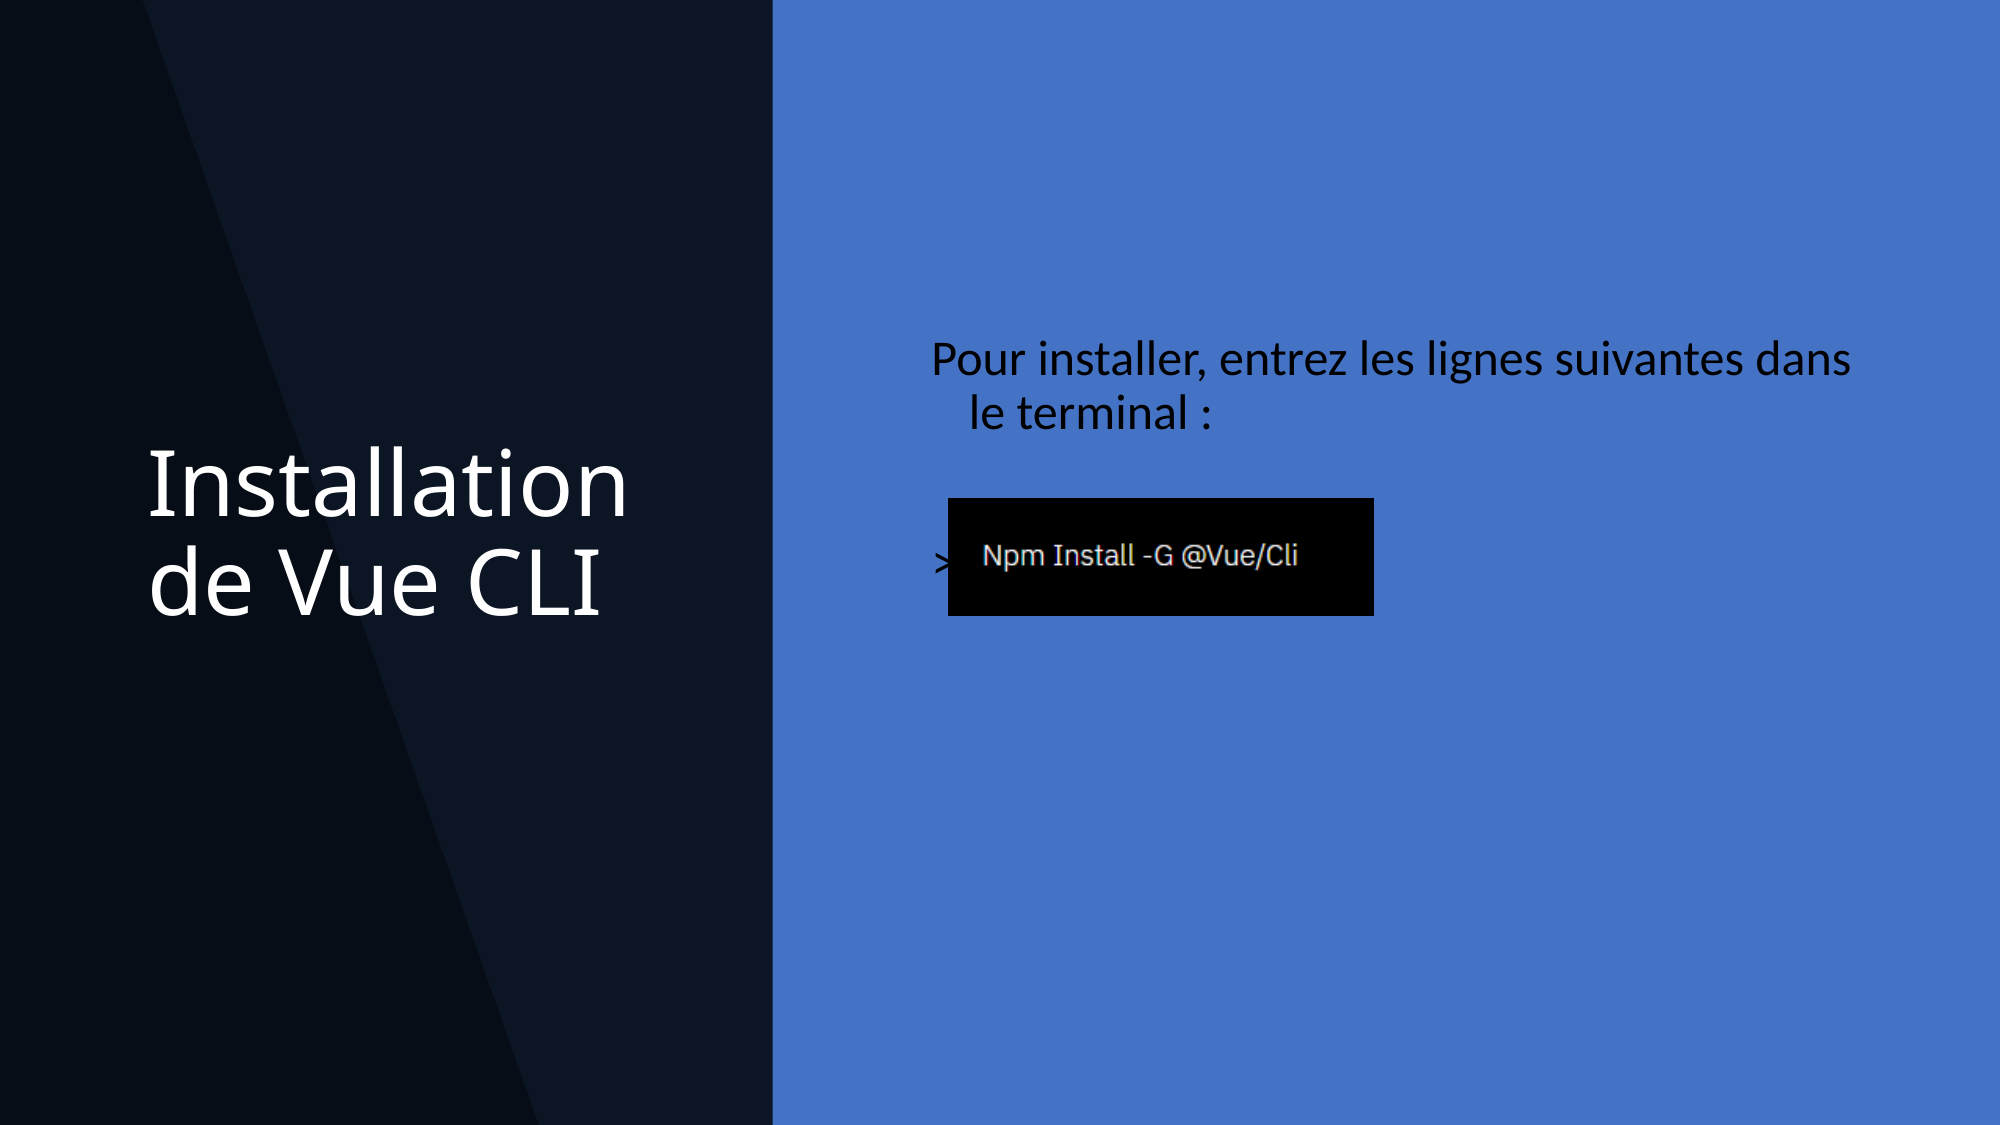

# Installation de Vue CLI
Pour installer, entrez les lignes suivantes dans le terminal :
>